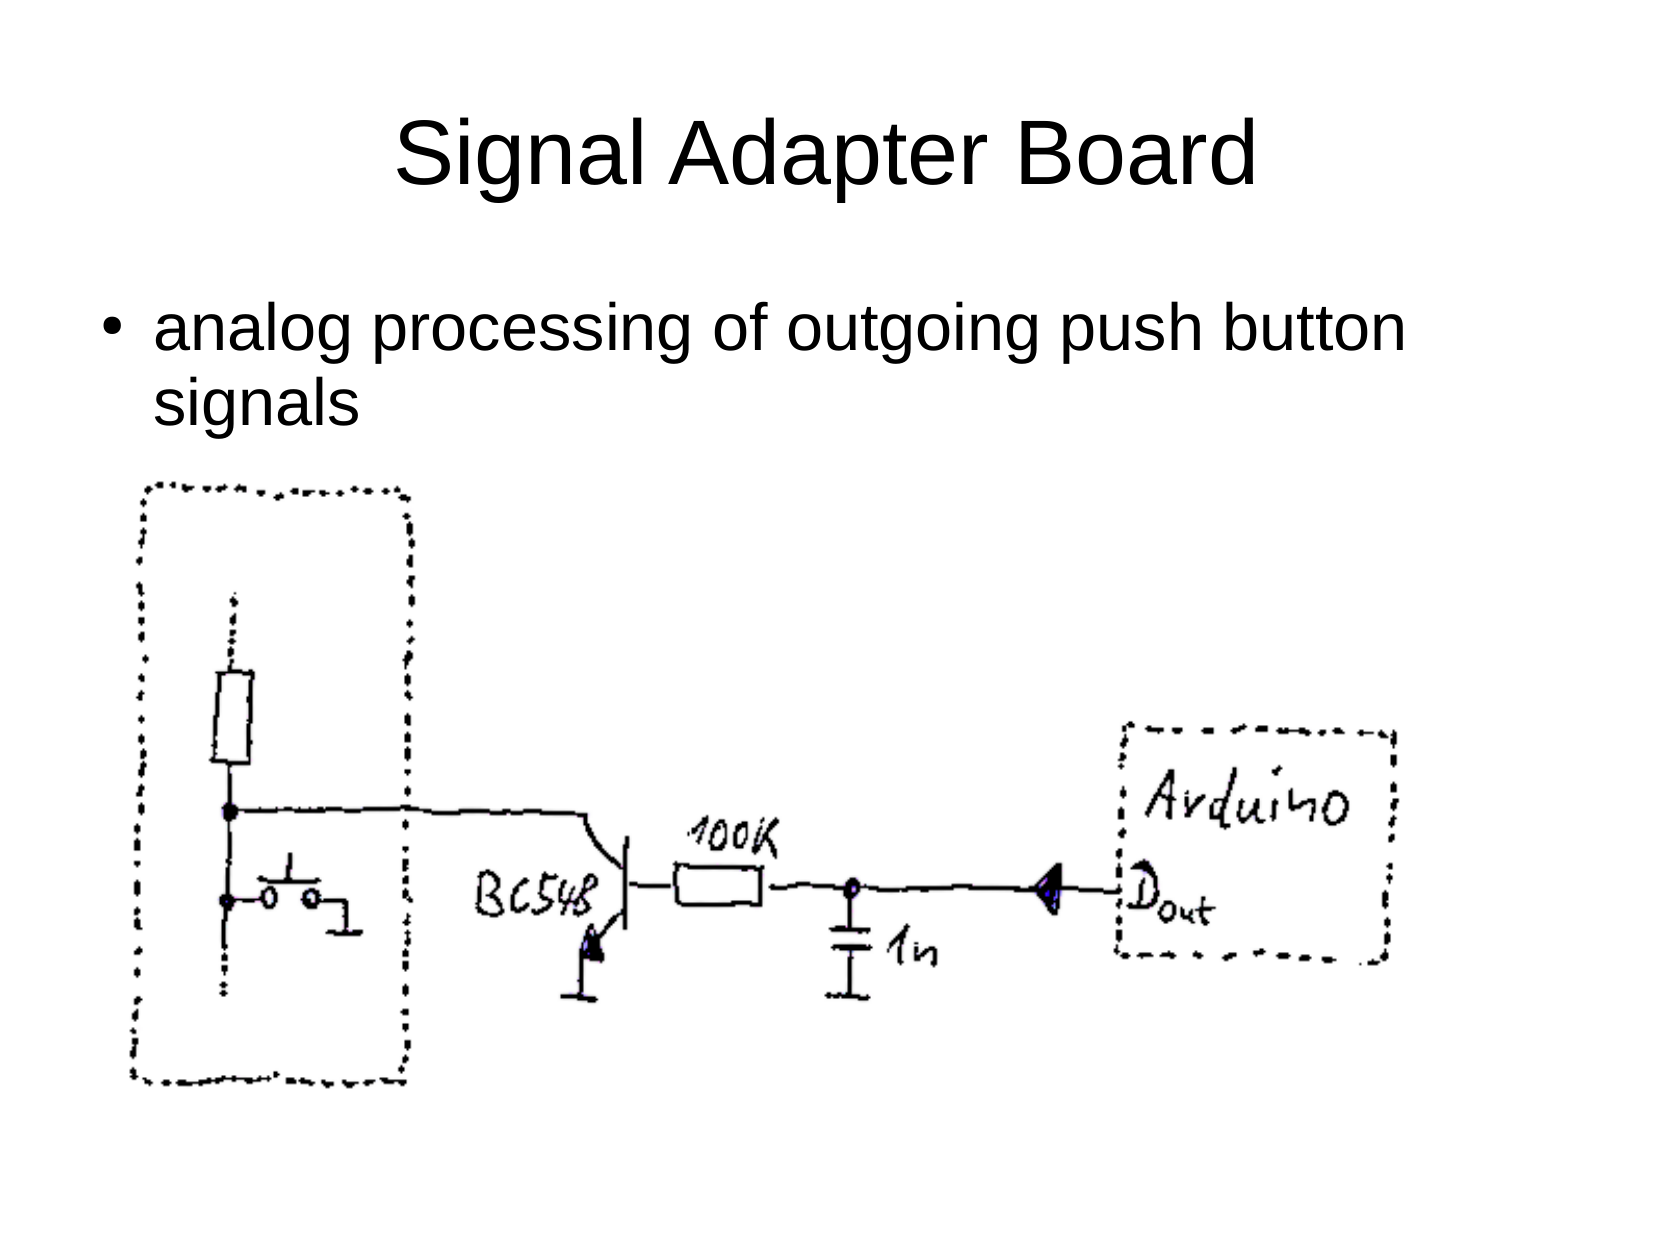

# Signal Adapter Board
analog processing of outgoing push button signals